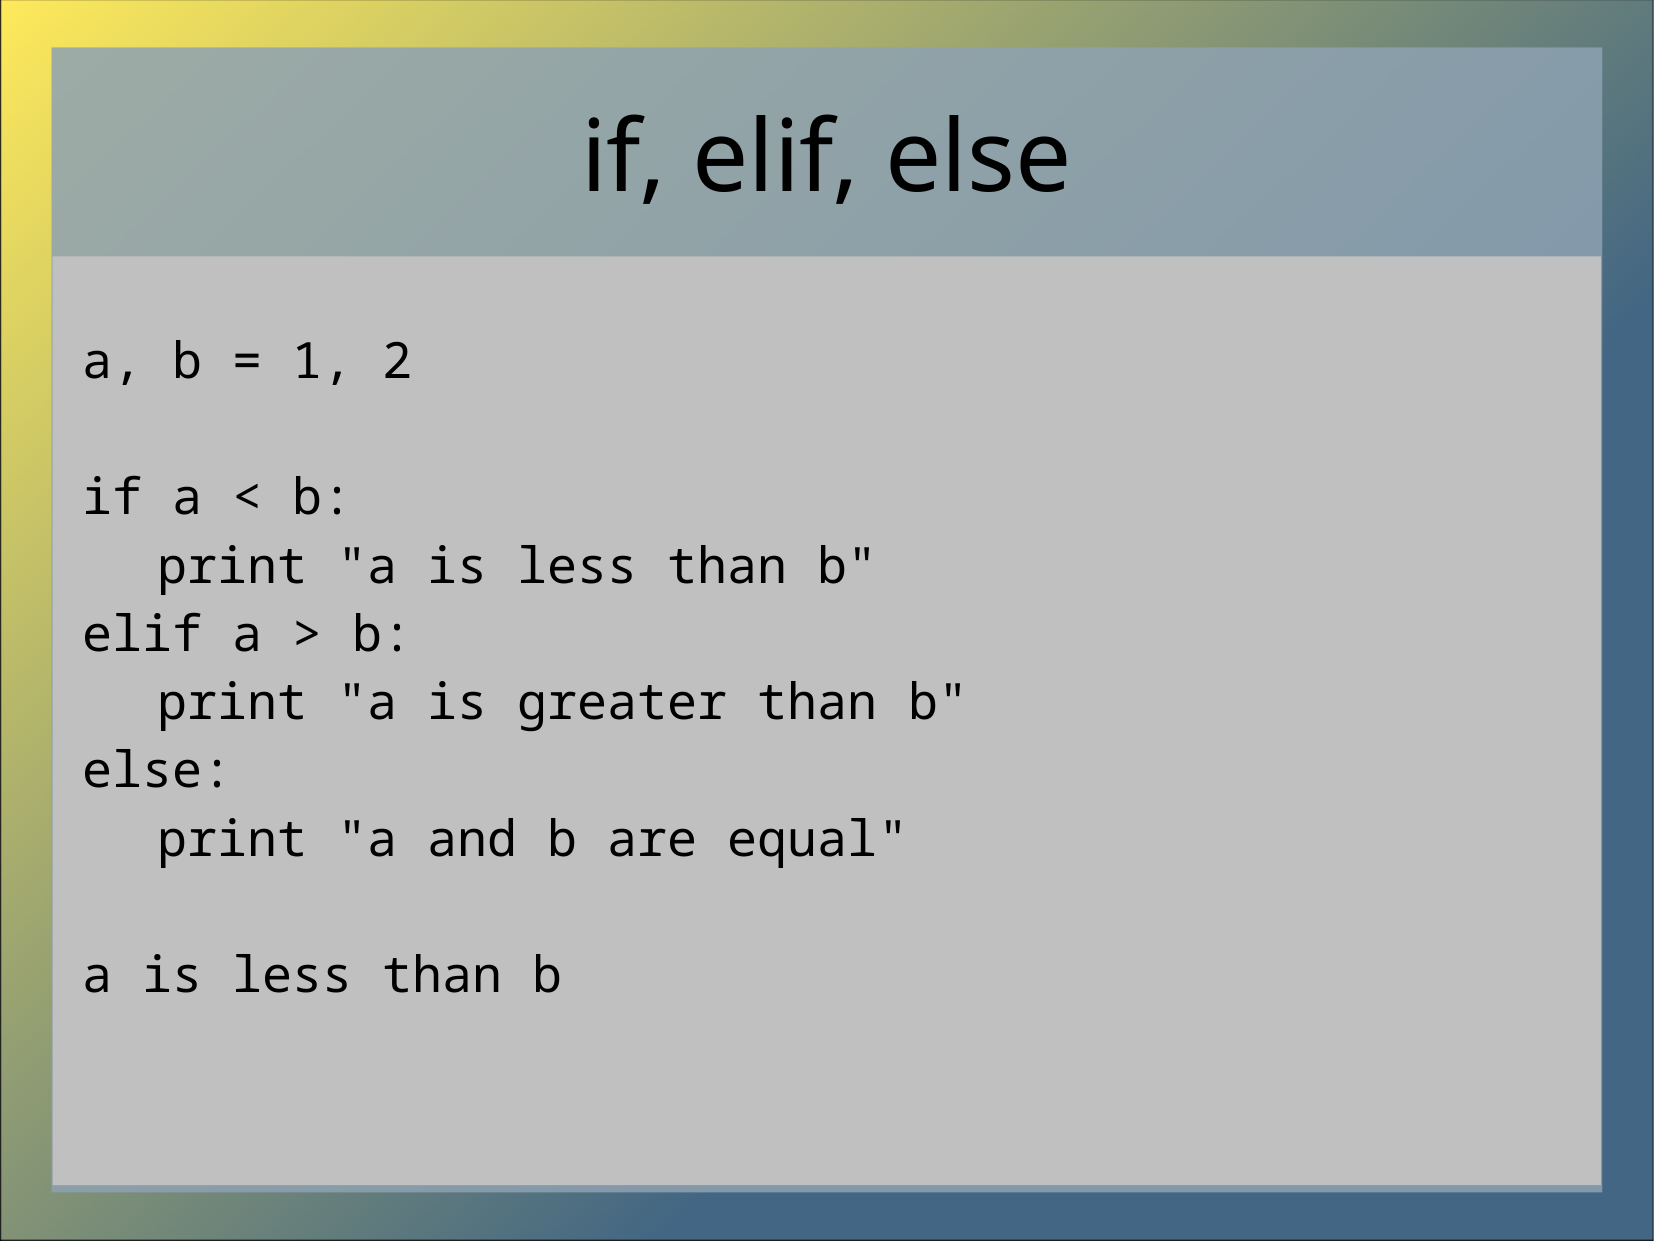

# if, elif, else
a, b = 1, 2
if a < b:
	print "a is less than b"
elif a > b:
	print "a is greater than b"
else:
	print "a and b are equal"
a is less than b